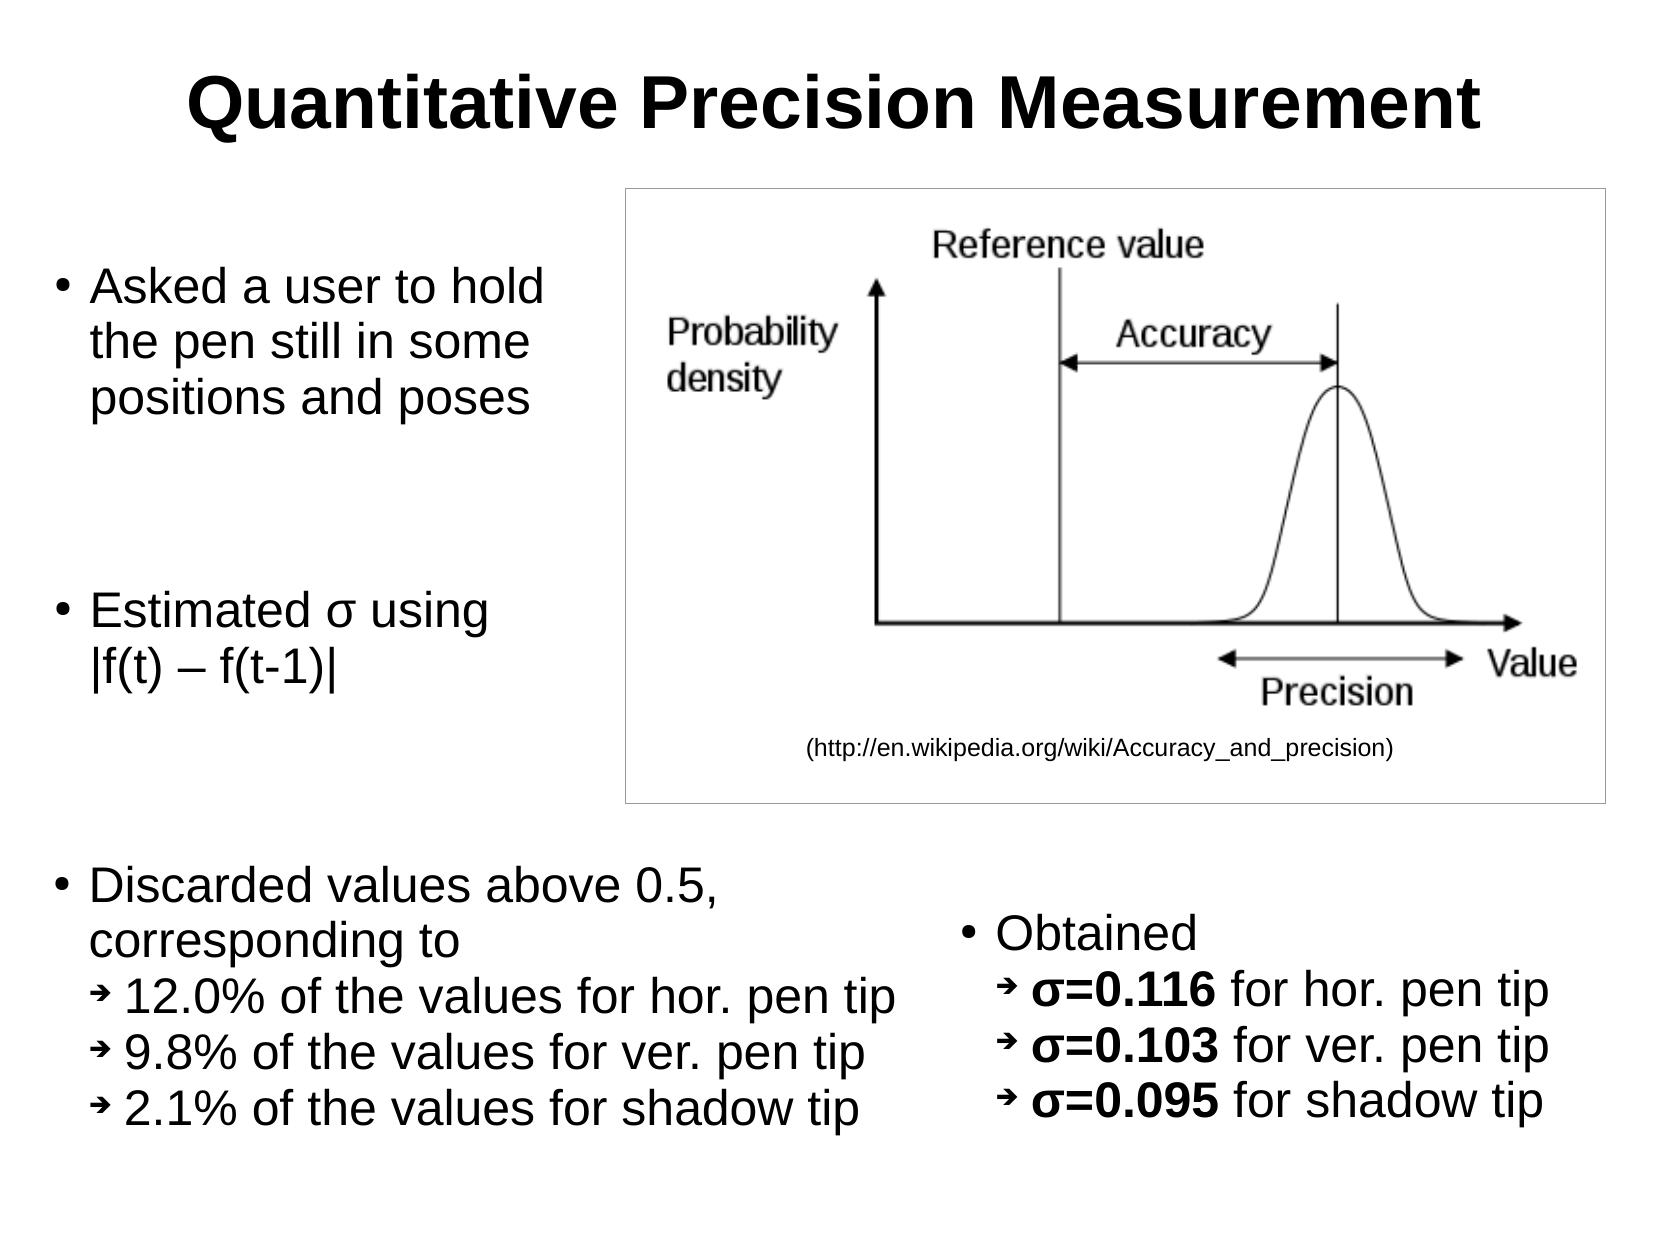

Quantitative Precision Measurement
Asked a user to hold
the pen still in some
positions and poses
Estimated σ using
|f(t) – f(t-1)|
(http://en.wikipedia.org/wiki/Accuracy_and_precision)
Discarded values above 0.5,
corresponding to
12.0% of the values for hor. pen tip
9.8% of the values for ver. pen tip
2.1% of the values for shadow tip
Obtained
σ=0.116 for hor. pen tip
σ=0.103 for ver. pen tip
σ=0.095 for shadow tip